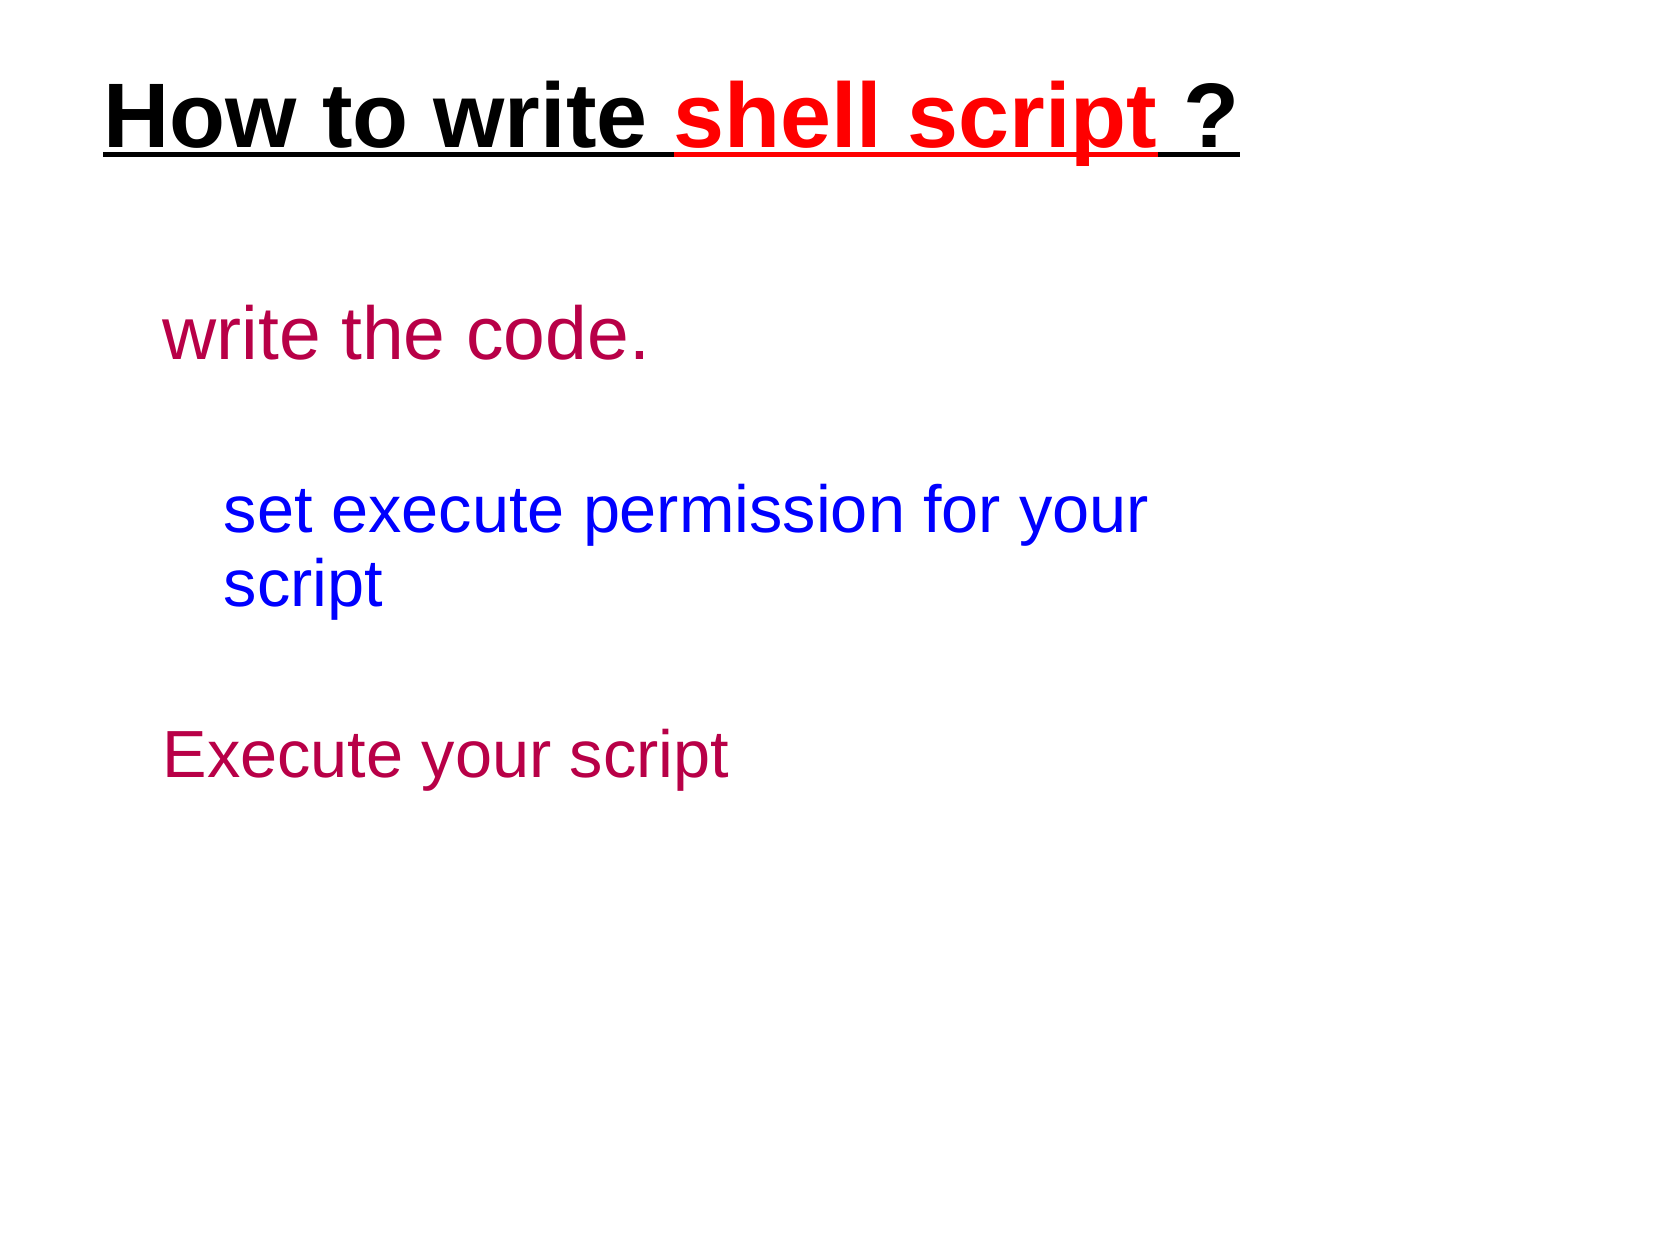

How to write shell script ?
write the code.
set execute permission for your script
Execute your script